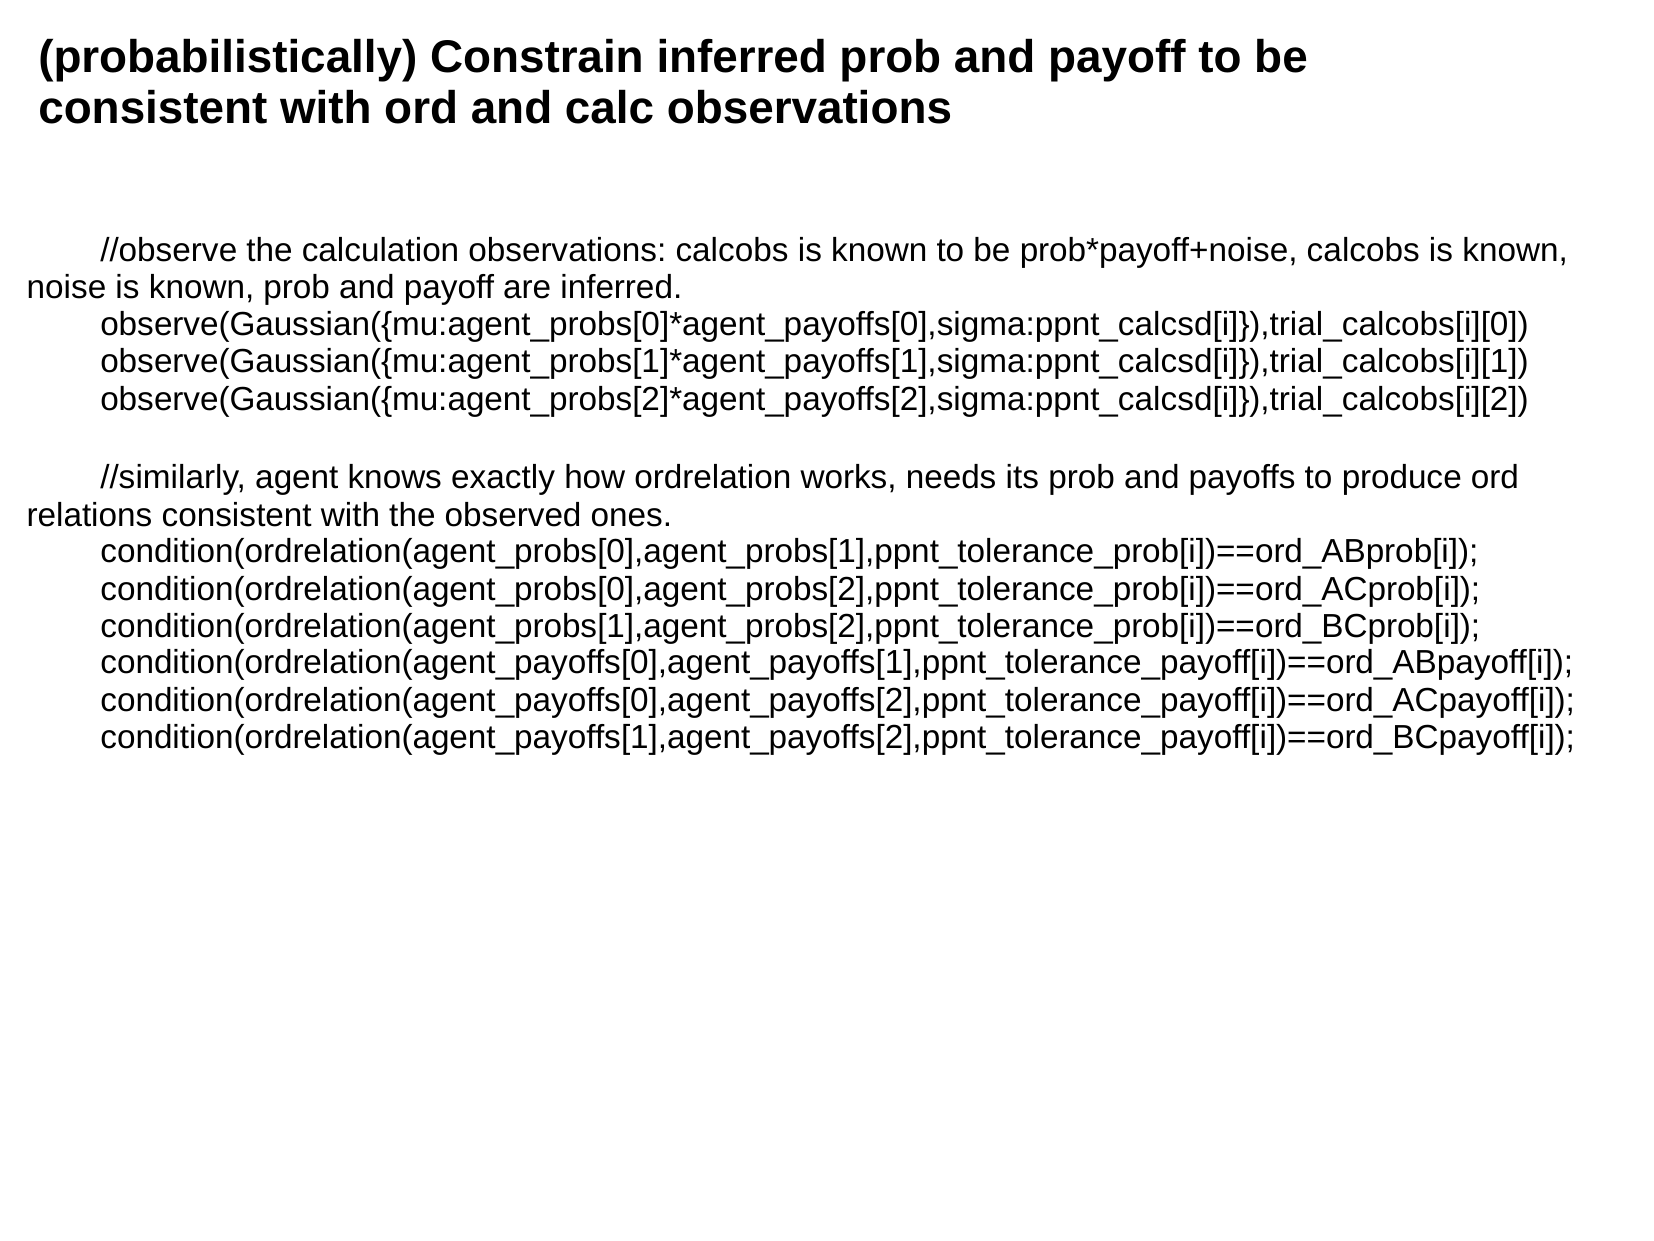

(probabilistically) Constrain inferred prob and payoff to be consistent with ord and calc observations
	//observe the calculation observations: calcobs is known to be prob*payoff+noise, calcobs is known, noise is known, prob and payoff are inferred.
	observe(Gaussian({mu:agent_probs[0]*agent_payoffs[0],sigma:ppnt_calcsd[i]}),trial_calcobs[i][0])
	observe(Gaussian({mu:agent_probs[1]*agent_payoffs[1],sigma:ppnt_calcsd[i]}),trial_calcobs[i][1])
	observe(Gaussian({mu:agent_probs[2]*agent_payoffs[2],sigma:ppnt_calcsd[i]}),trial_calcobs[i][2])
	//similarly, agent knows exactly how ordrelation works, needs its prob and payoffs to produce ord relations consistent with the observed ones.
	condition(ordrelation(agent_probs[0],agent_probs[1],ppnt_tolerance_prob[i])==ord_ABprob[i]);
	condition(ordrelation(agent_probs[0],agent_probs[2],ppnt_tolerance_prob[i])==ord_ACprob[i]);
	condition(ordrelation(agent_probs[1],agent_probs[2],ppnt_tolerance_prob[i])==ord_BCprob[i]);
	condition(ordrelation(agent_payoffs[0],agent_payoffs[1],ppnt_tolerance_payoff[i])==ord_ABpayoff[i]);
	condition(ordrelation(agent_payoffs[0],agent_payoffs[2],ppnt_tolerance_payoff[i])==ord_ACpayoff[i]);
	condition(ordrelation(agent_payoffs[1],agent_payoffs[2],ppnt_tolerance_payoff[i])==ord_BCpayoff[i]);